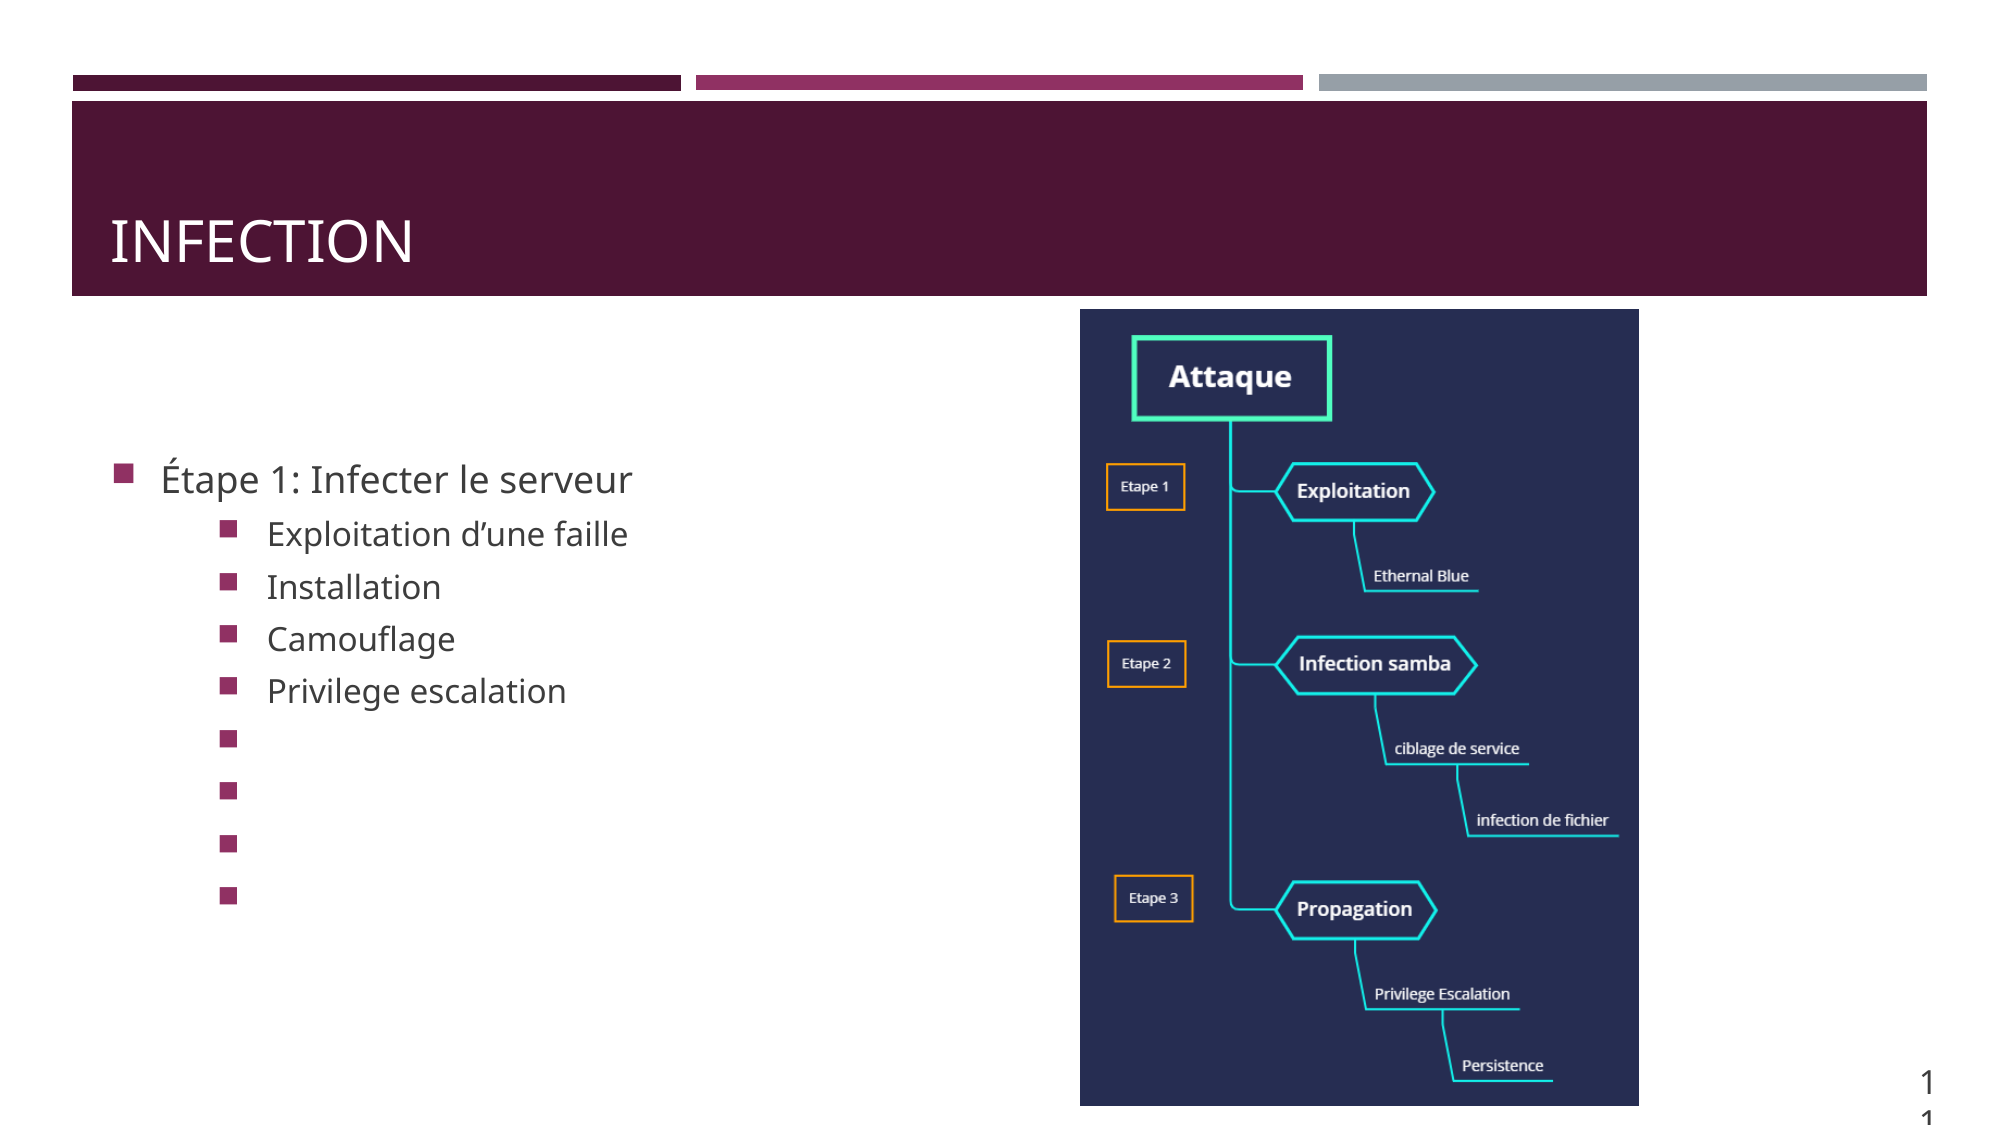

# infection
Étape 1: Infecter le serveur
Exploitation d’une faille
Installation
Camouflage
Privilege escalation
11